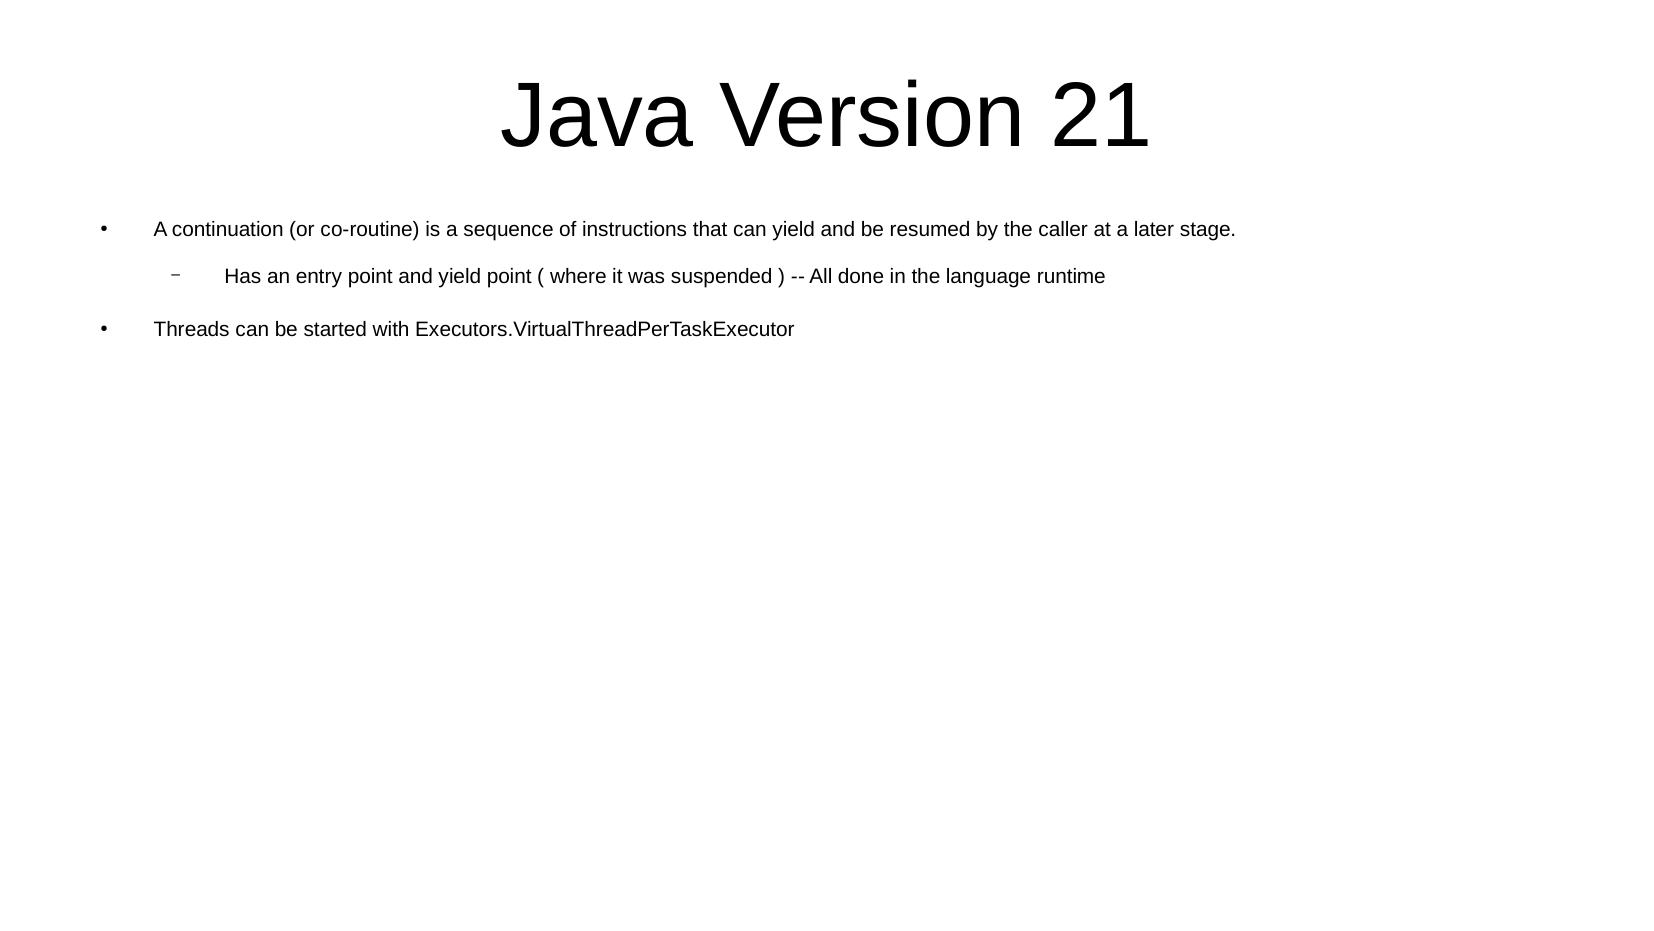

# Java Version 21
A continuation (or co-routine) is a sequence of instructions that can yield and be resumed by the caller at a later stage.
Has an entry point and yield point ( where it was suspended ) -- All done in the language runtime
Threads can be started with Executors.VirtualThreadPerTaskExecutor